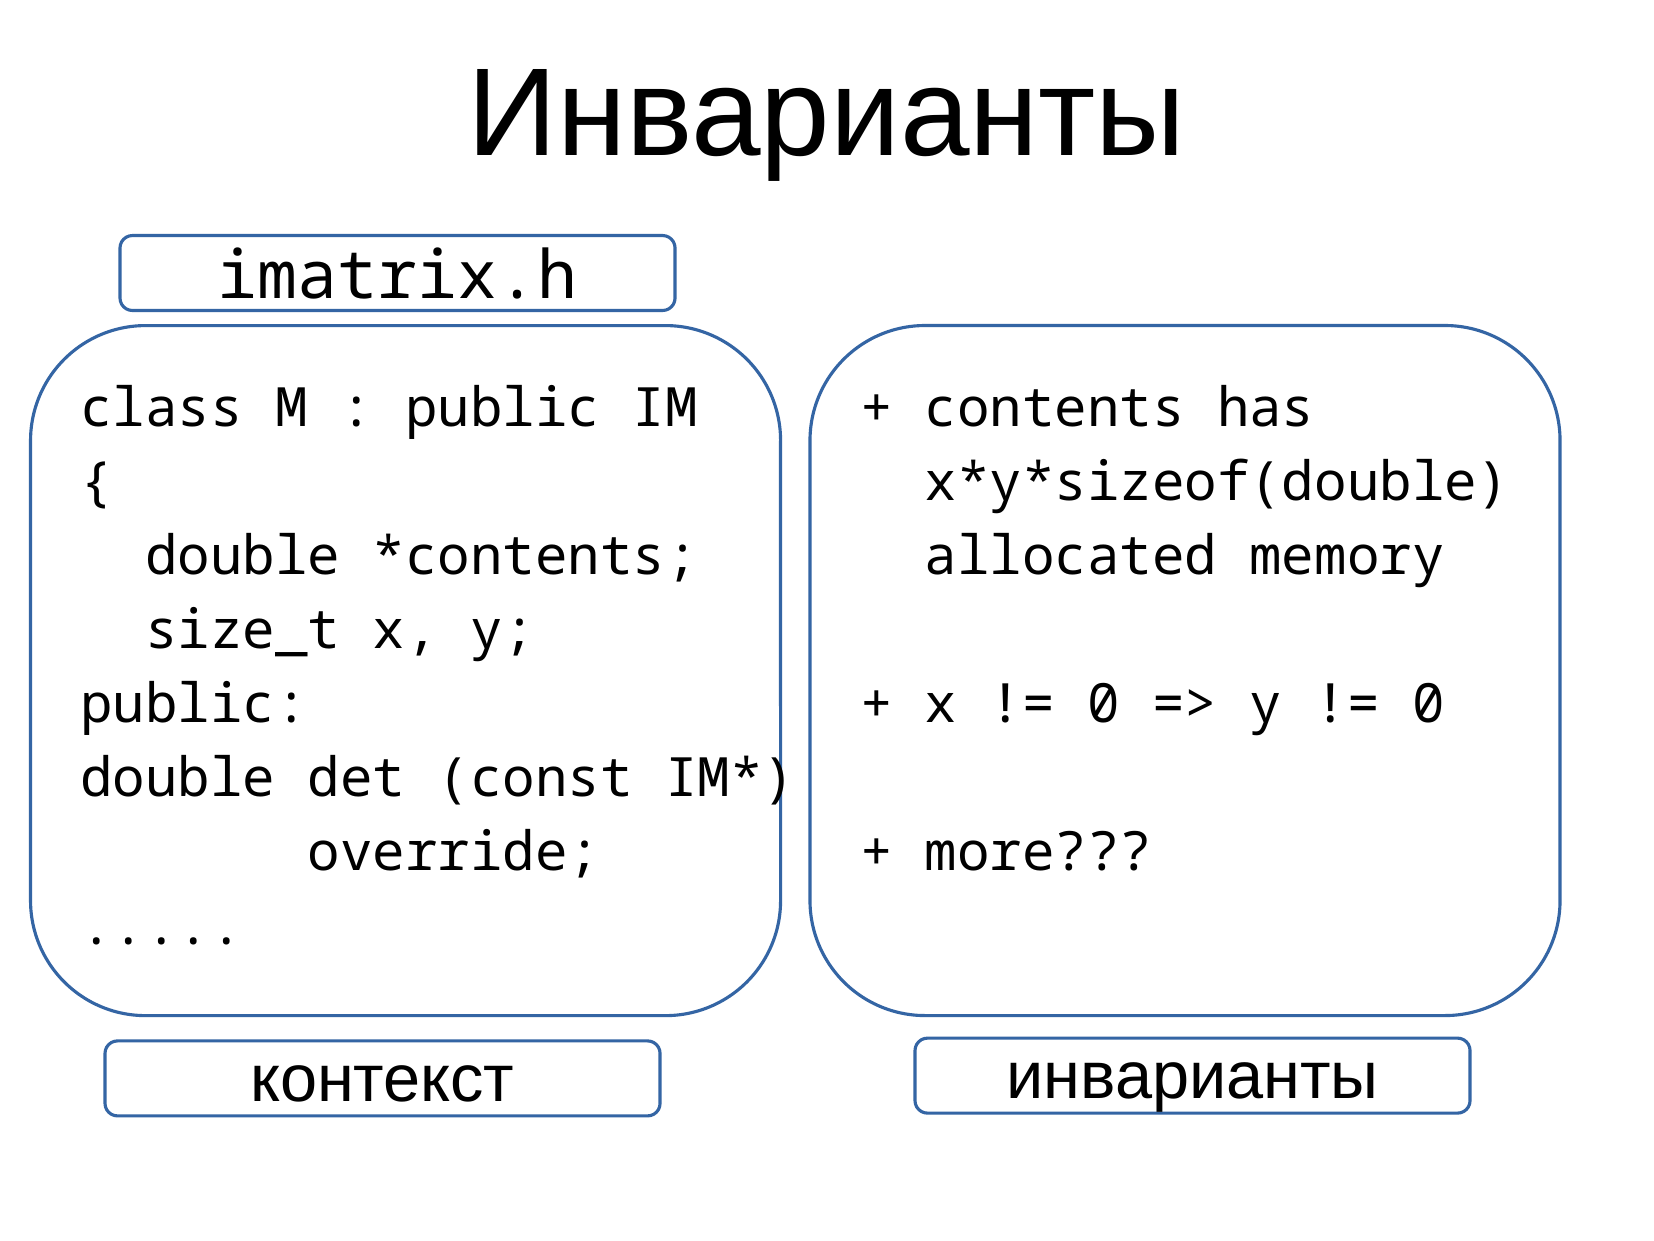

# Инварианты
imatrix.h
+ contents has
 x*y*sizeof(double)
 allocated memory
+ x != 0 => y != 0
+ more???
class M : public IM
{
 double *contents;
 size_t x, y;
public:
double det (const IM*)
 override;
.....
инварианты
контекст